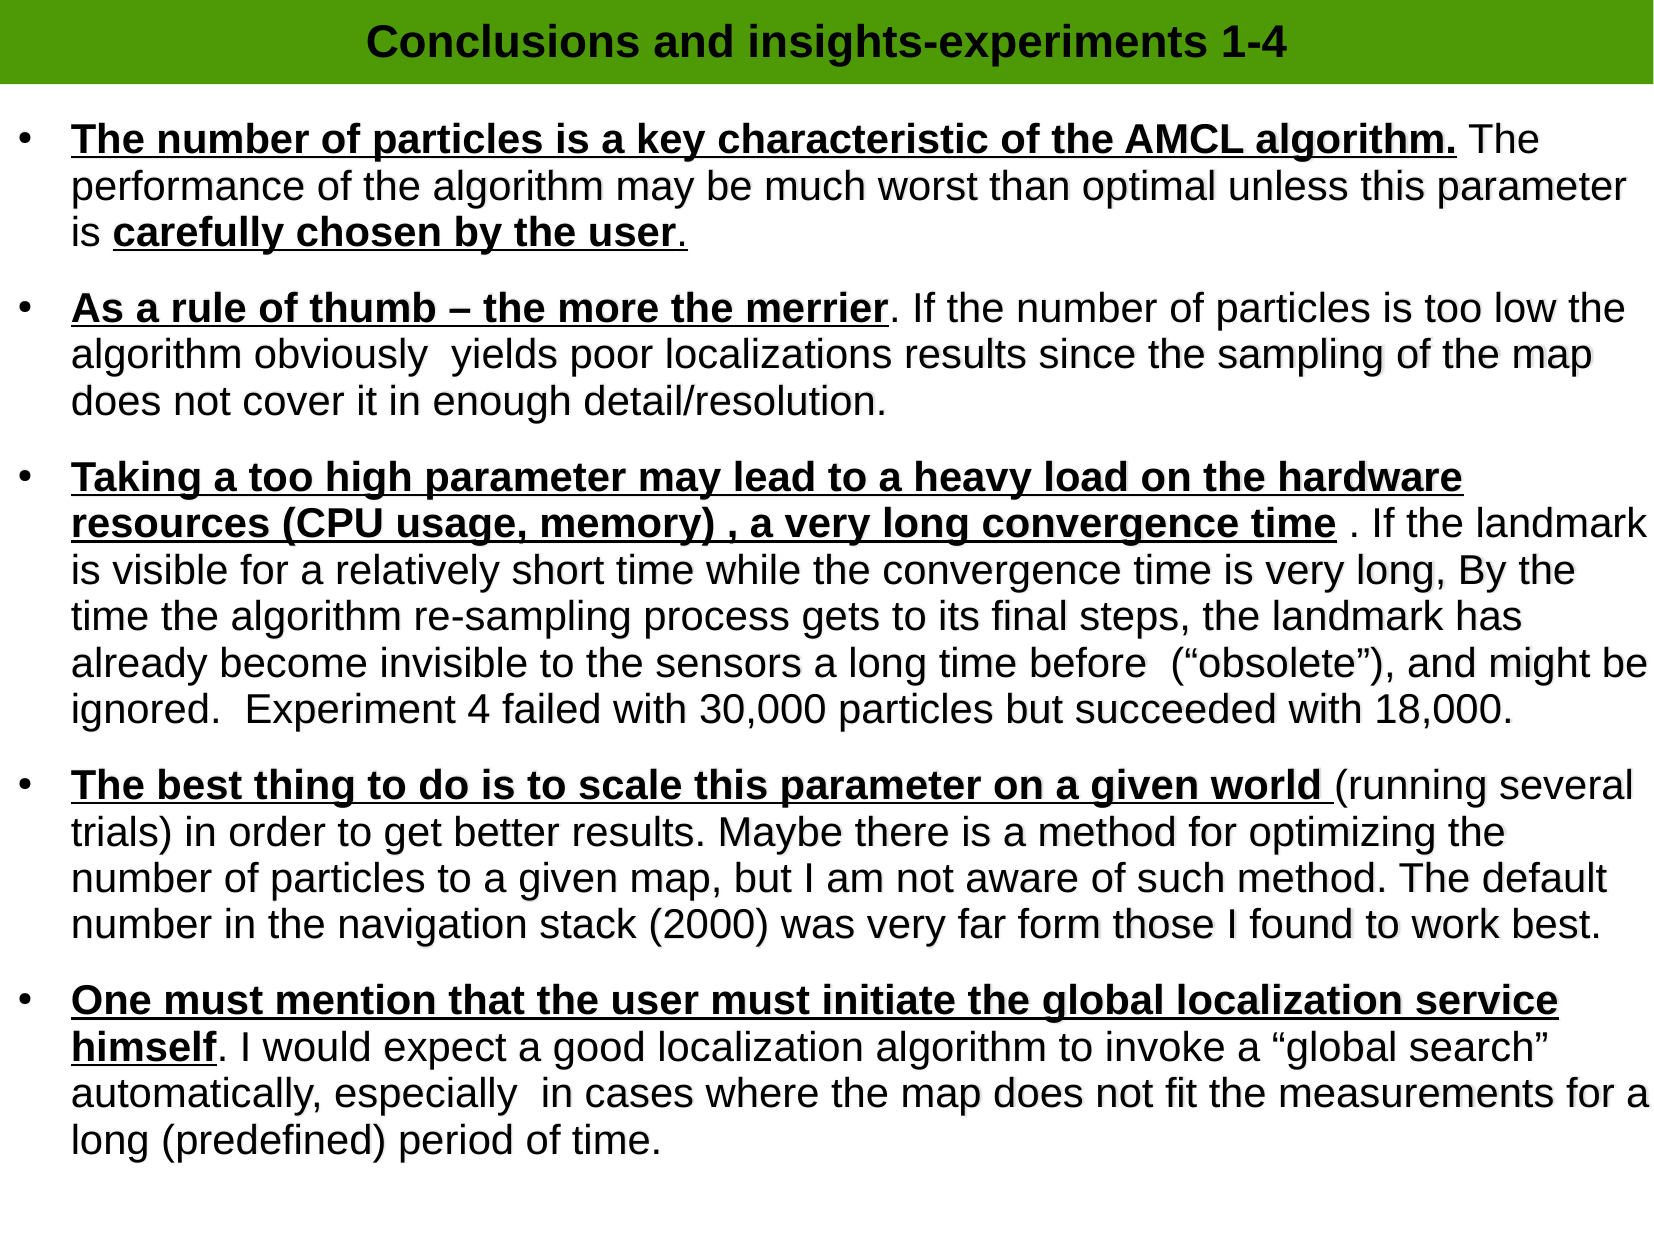

# Conclusions and insights-experiments 1-4
The number of particles is a key characteristic of the AMCL algorithm. The performance of the algorithm may be much worst than optimal unless this parameter is carefully chosen by the user.
As a rule of thumb – the more the merrier. If the number of particles is too low the algorithm obviously yields poor localizations results since the sampling of the map does not cover it in enough detail/resolution.
Taking a too high parameter may lead to a heavy load on the hardware resources (CPU usage, memory) , a very long convergence time . If the landmark is visible for a relatively short time while the convergence time is very long, By the time the algorithm re-sampling process gets to its final steps, the landmark has already become invisible to the sensors a long time before (“obsolete”), and might be ignored. Experiment 4 failed with 30,000 particles but succeeded with 18,000.
The best thing to do is to scale this parameter on a given world (running several trials) in order to get better results. Maybe there is a method for optimizing the number of particles to a given map, but I am not aware of such method. The default number in the navigation stack (2000) was very far form those I found to work best.
One must mention that the user must initiate the global localization service himself. I would expect a good localization algorithm to invoke a “global search” automatically, especially in cases where the map does not fit the measurements for a long (predefined) period of time.